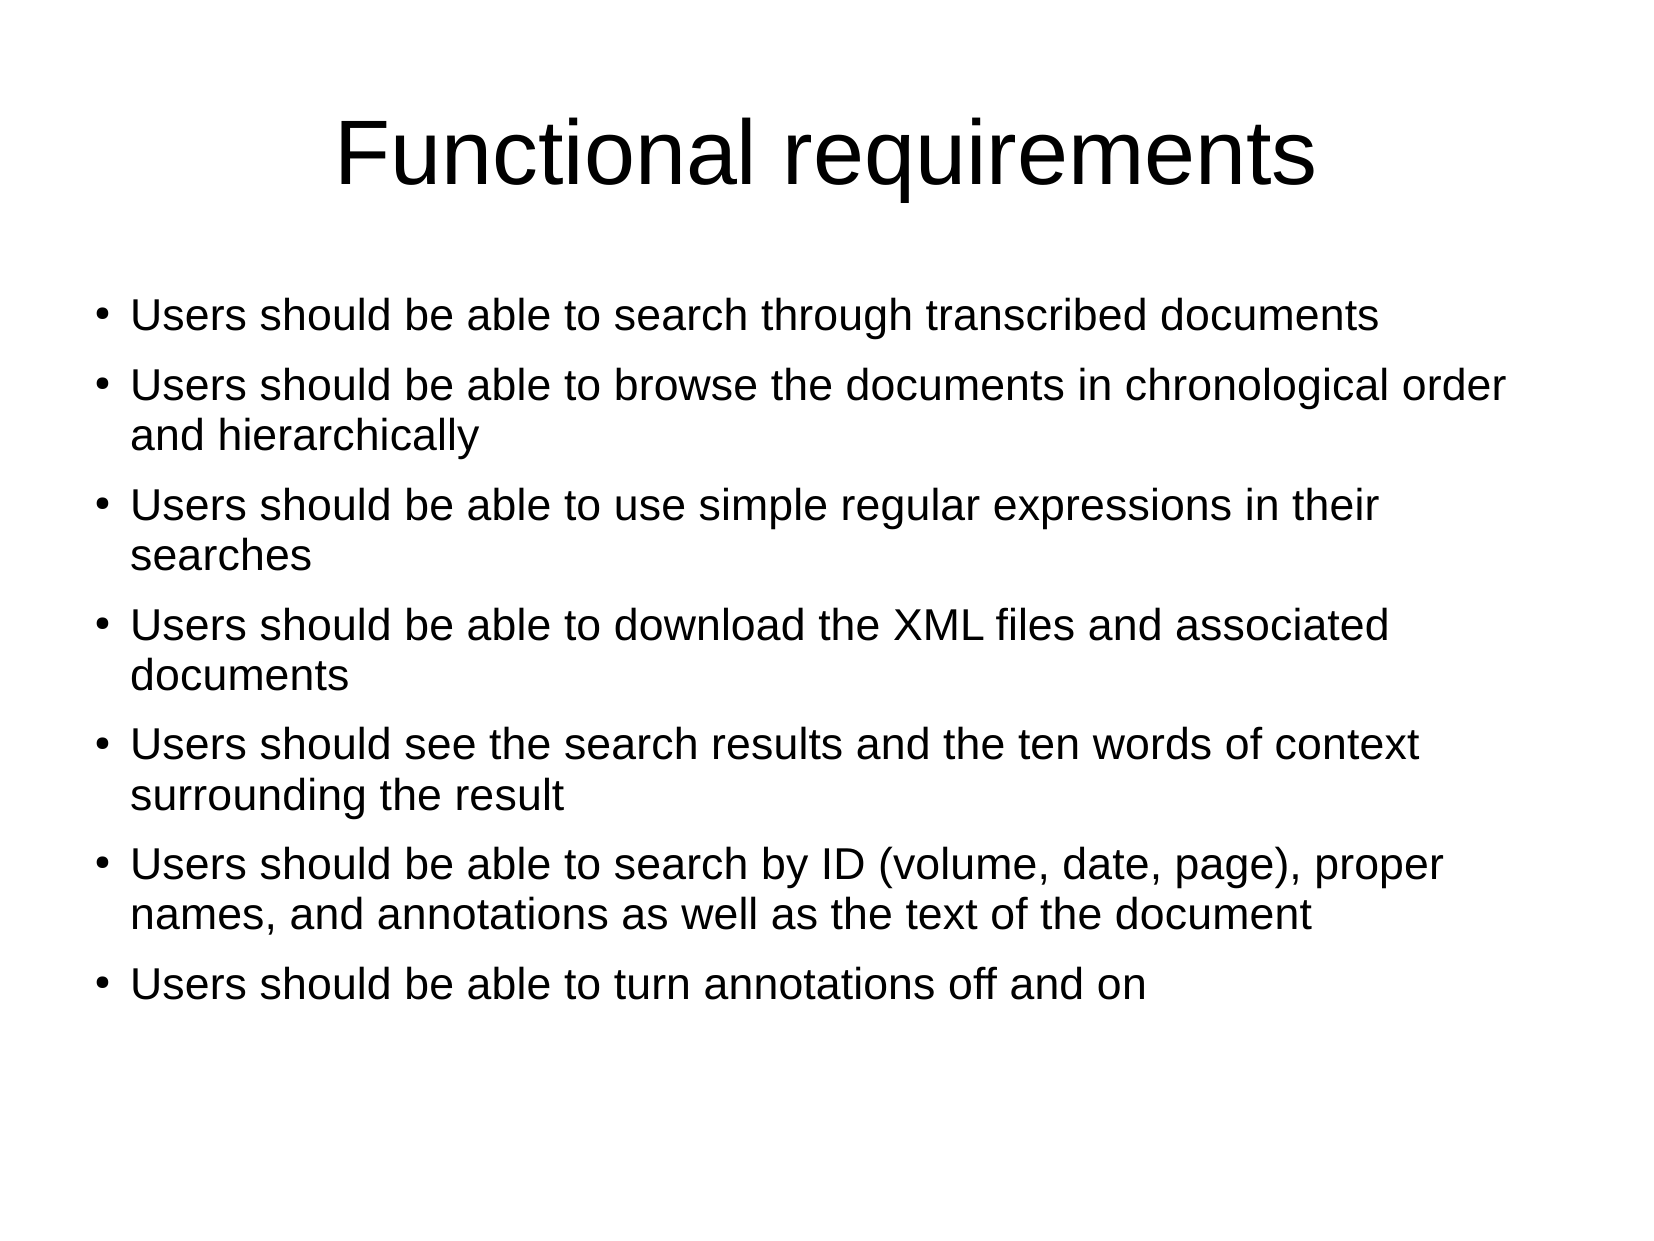

# Functional requirements
Users should be able to search through transcribed documents
Users should be able to browse the documents in chronological order and hierarchically
Users should be able to use simple regular expressions in their searches
Users should be able to download the XML files and associated documents
Users should see the search results and the ten words of context surrounding the result
Users should be able to search by ID (volume, date, page), proper names, and annotations as well as the text of the document
Users should be able to turn annotations off and on